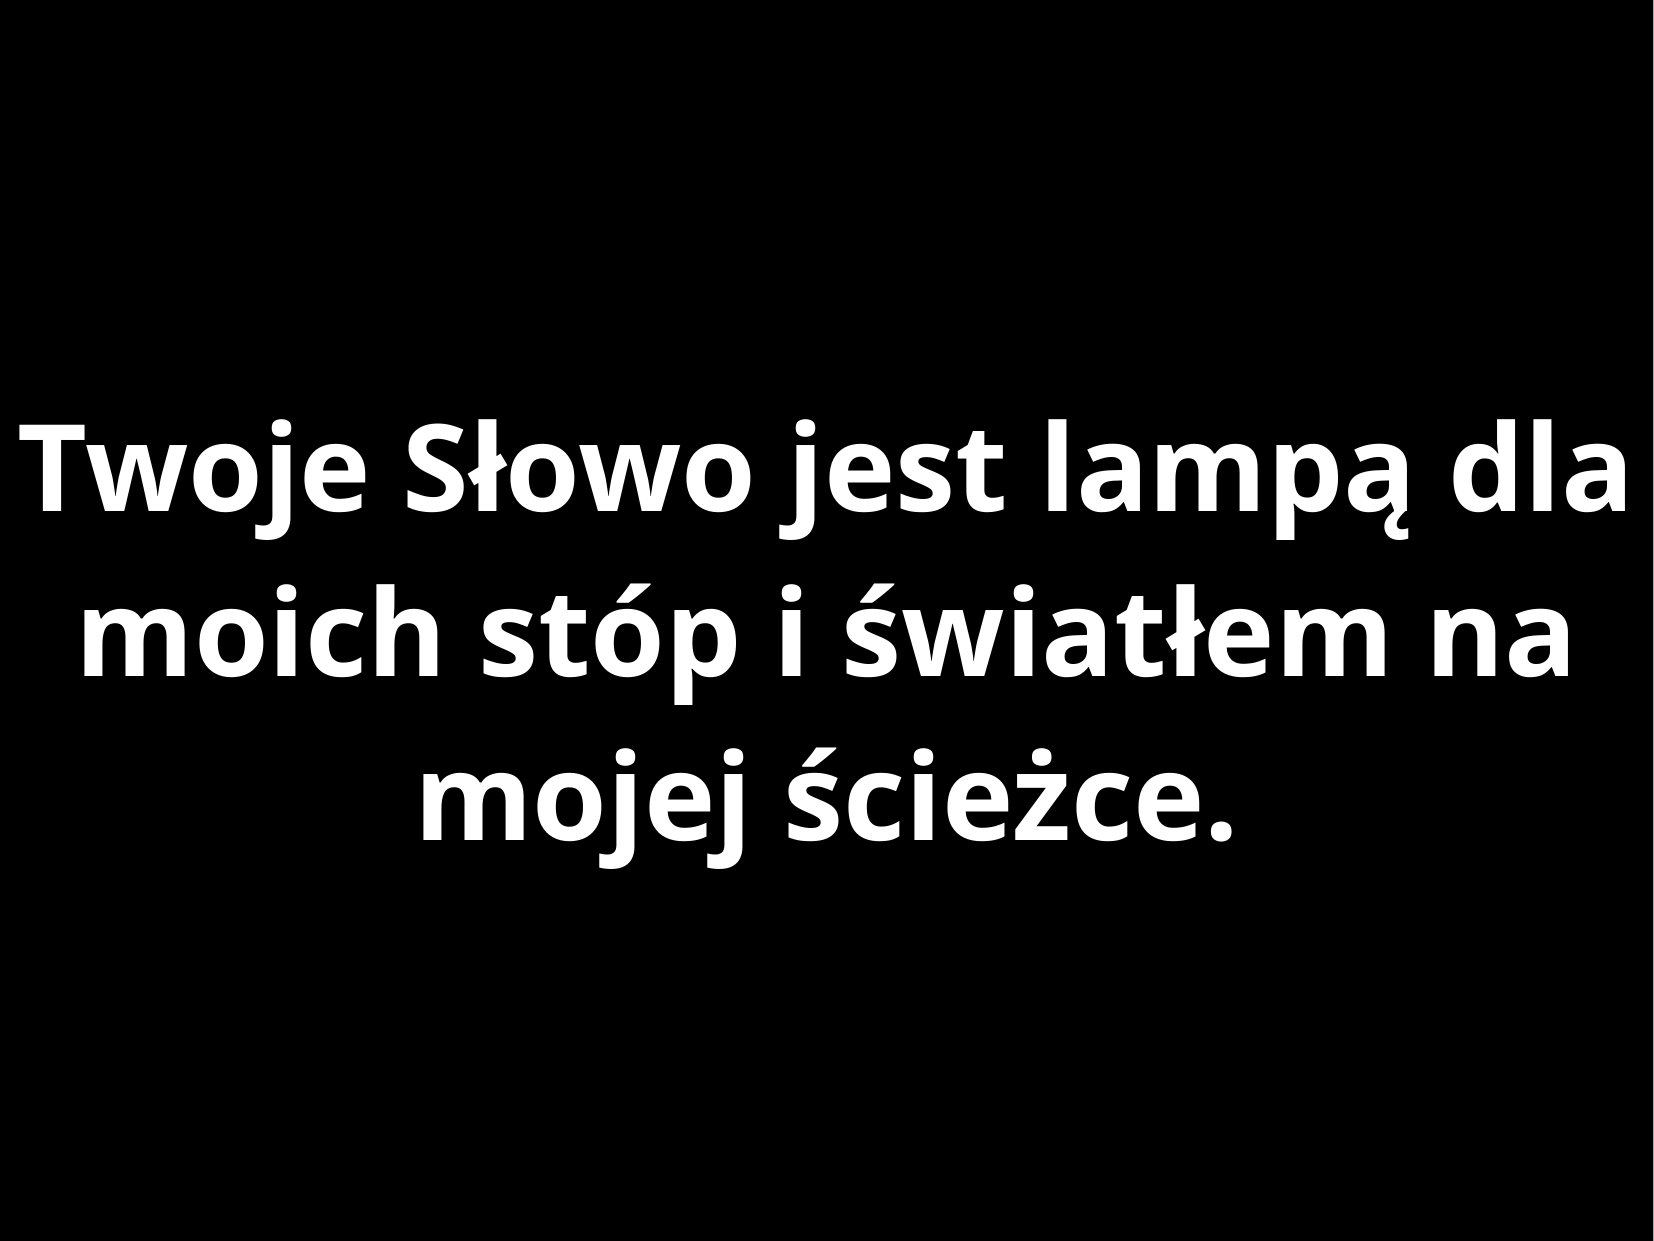

# Twoje Słowo jest lampą dla moich stóp i światłem na mojej ścieżce.